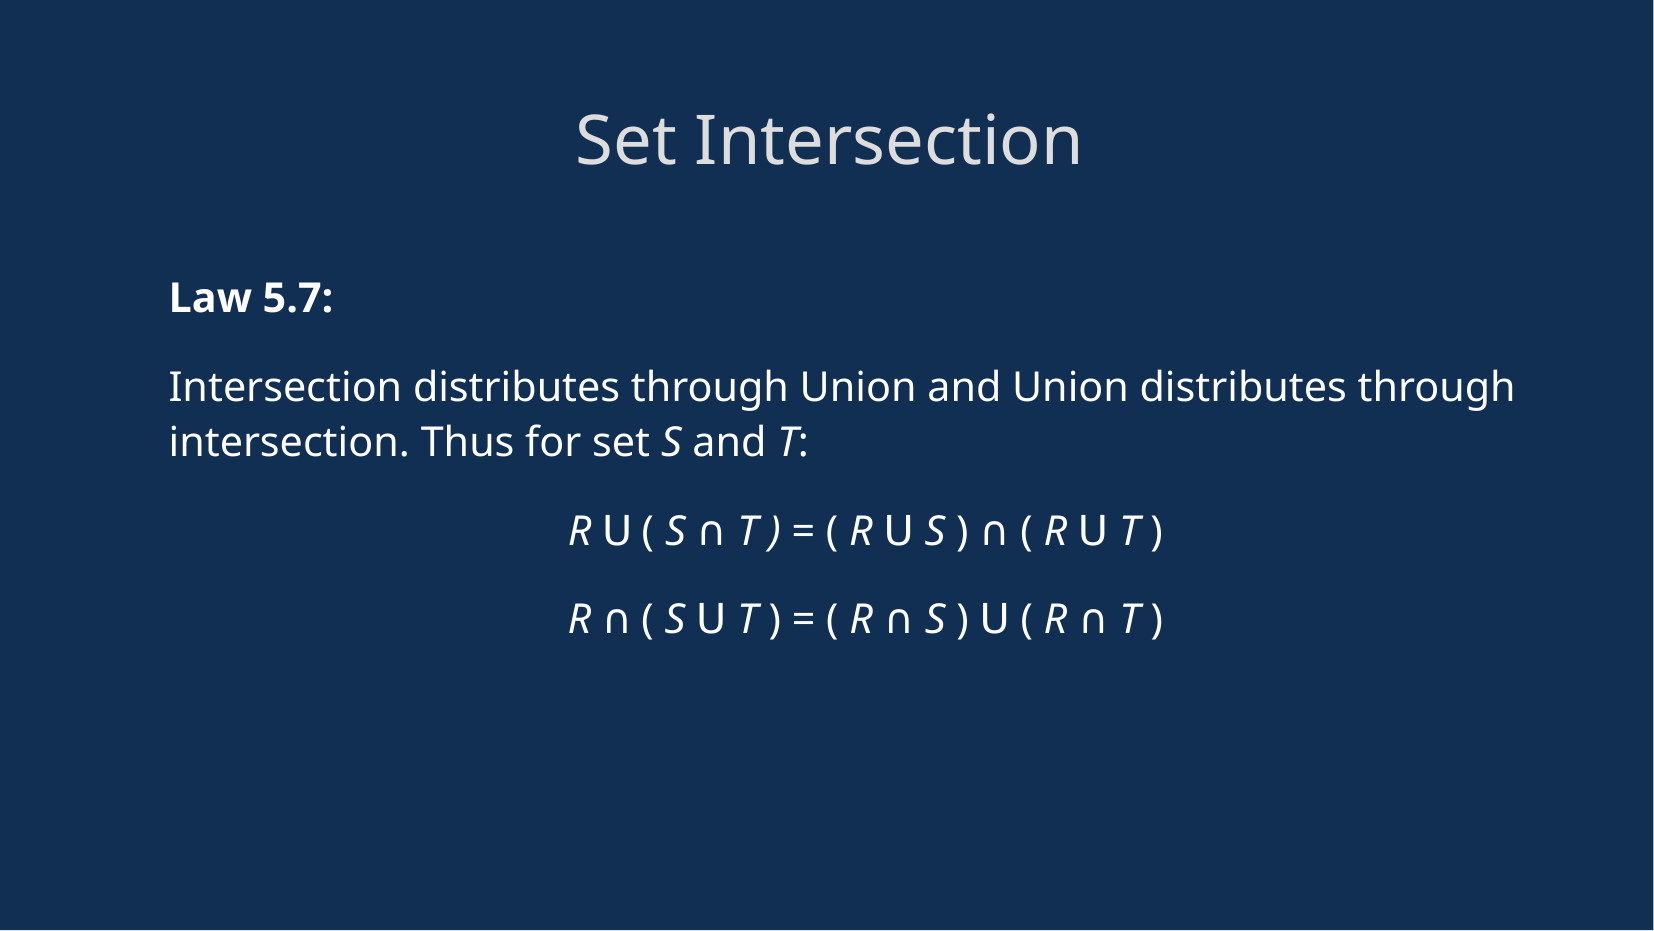

# Set Intersection
Law 5.7:
Intersection distributes through Union and Union distributes through intersection. Thus for set S and T:
R 𝖴	( S ∩ T ) = ( R 𝖴 S ) ∩ ( R 𝖴 T )
R ∩	( S 𝖴 T ) = ( R ∩ S ) 𝖴 ( R ∩ T )